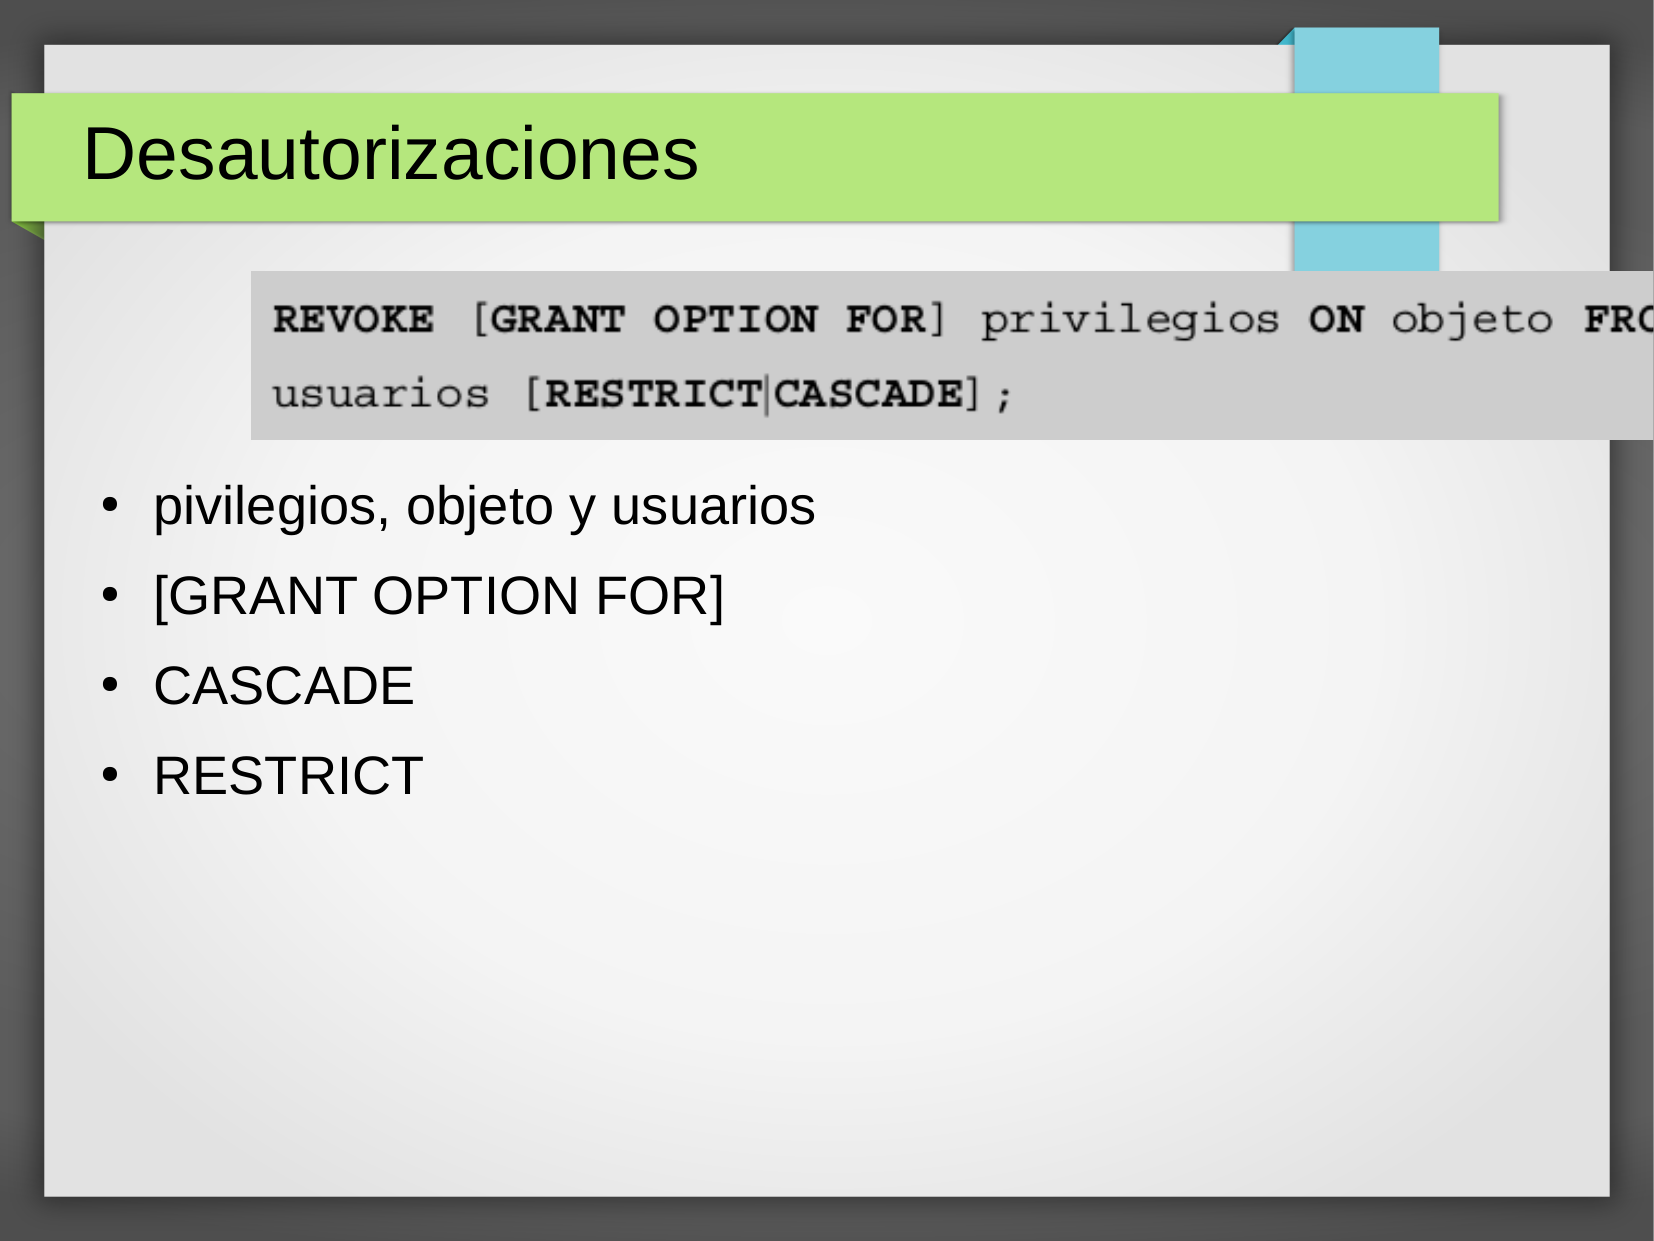

# Desautorizaciones
pivilegios, objeto y usuarios
[GRANT OPTION FOR]
CASCADE
RESTRICT